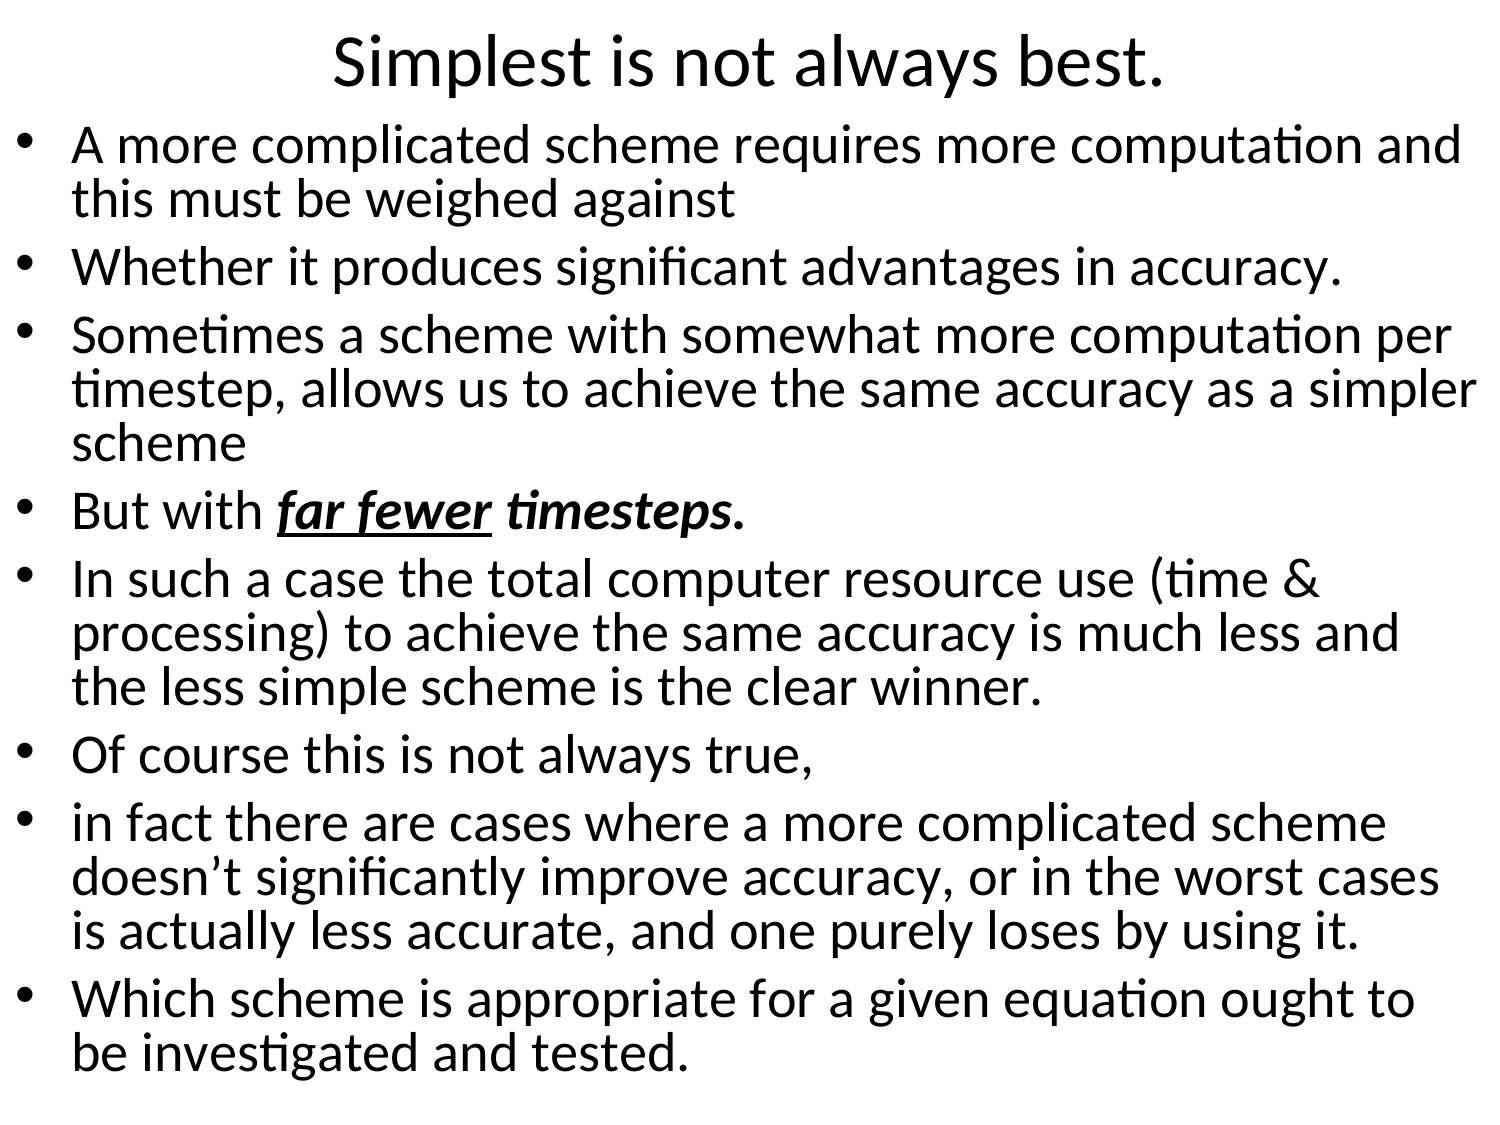

# Simplest is not always best.
A more complicated scheme requires more computation and this must be weighed against
Whether it produces significant advantages in accuracy.
Sometimes a scheme with somewhat more computation per timestep, allows us to achieve the same accuracy as a simpler scheme
But with far fewer timesteps.
In such a case the total computer resource use (time & processing) to achieve the same accuracy is much less and the less simple scheme is the clear winner.
Of course this is not always true,
in fact there are cases where a more complicated scheme doesn’t significantly improve accuracy, or in the worst cases is actually less accurate, and one purely loses by using it.
Which scheme is appropriate for a given equation ought to be investigated and tested.